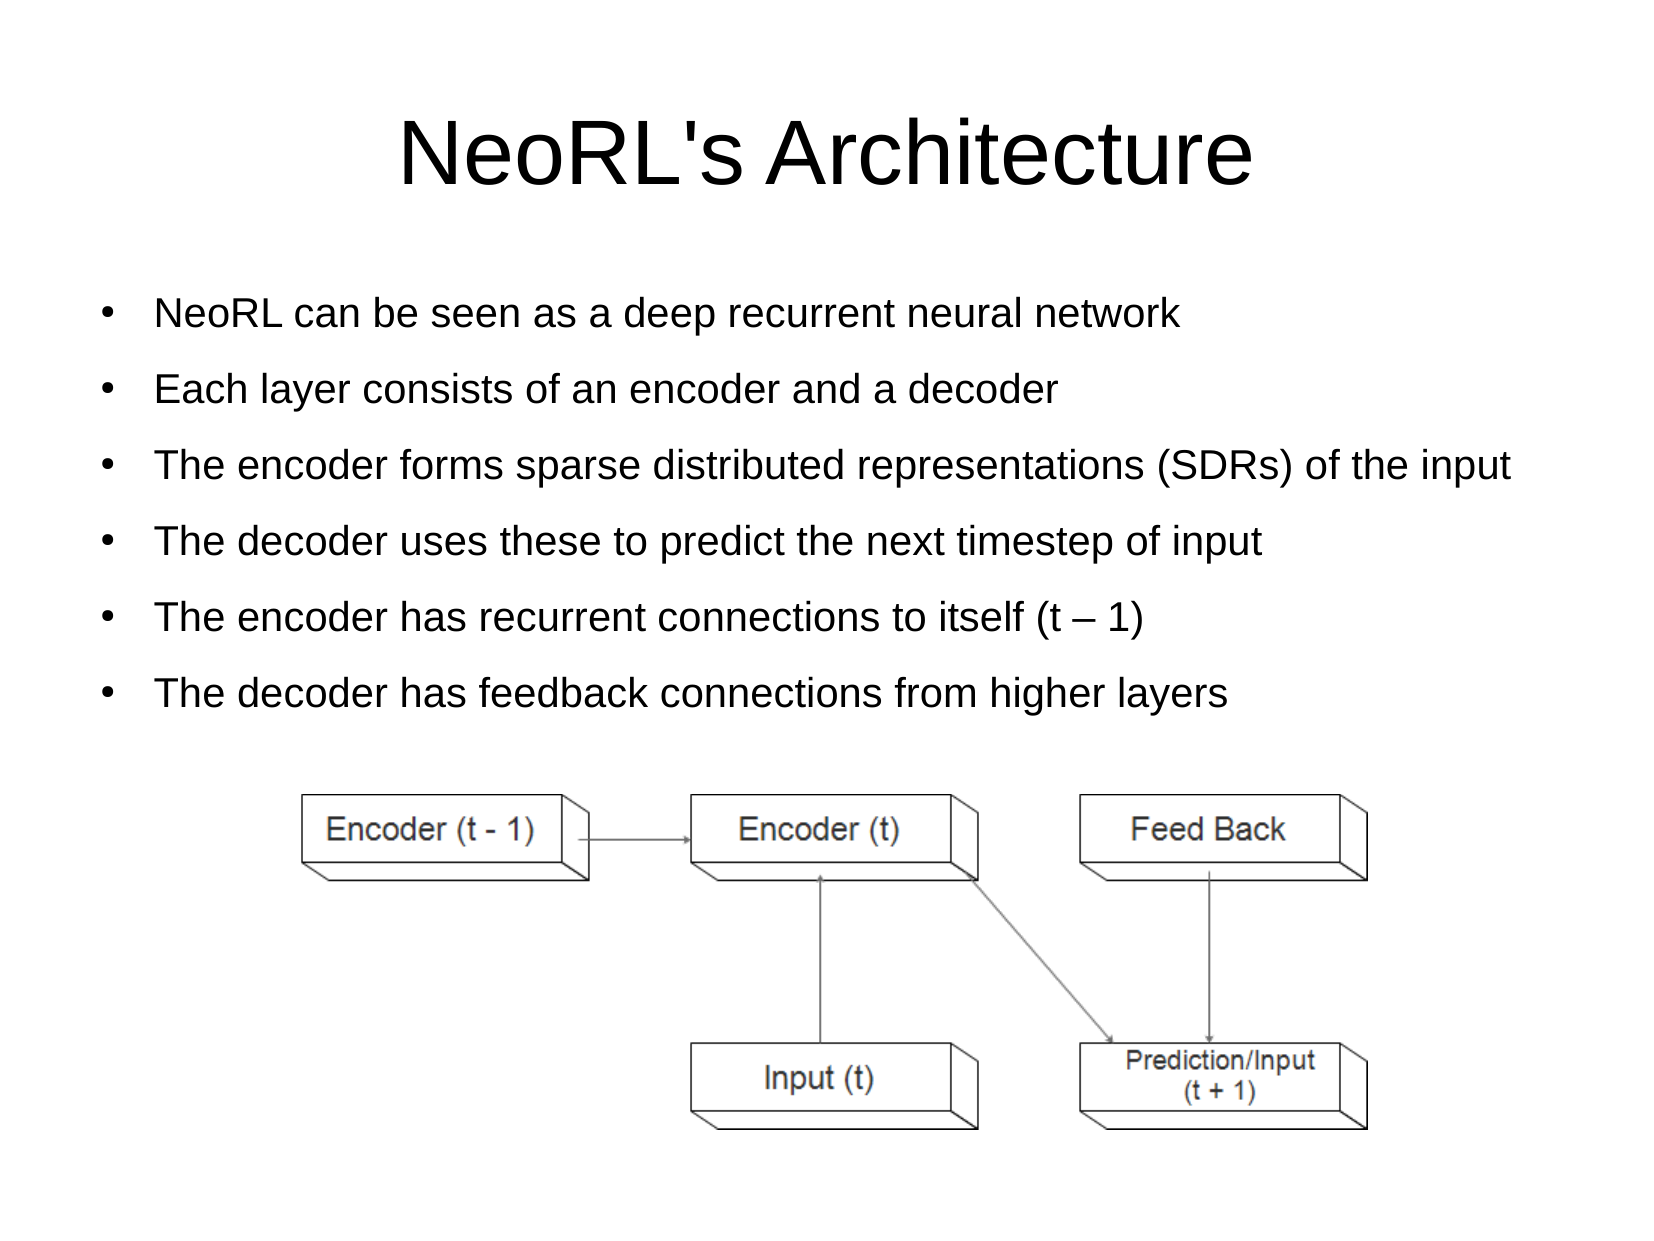

# NeoRL's Architecture
NeoRL can be seen as a deep recurrent neural network
Each layer consists of an encoder and a decoder
The encoder forms sparse distributed representations (SDRs) of the input
The decoder uses these to predict the next timestep of input
The encoder has recurrent connections to itself (t – 1)
The decoder has feedback connections from higher layers